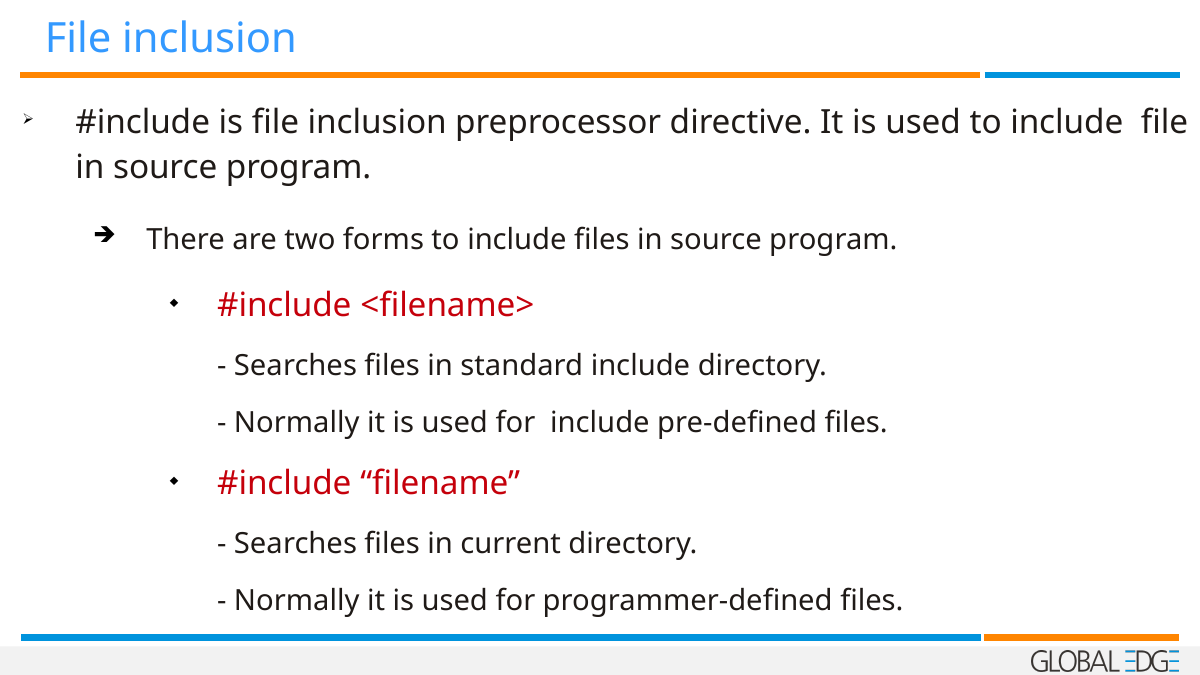

# File inclusion
#include is file inclusion preprocessor directive. It is used to include file in source program.
There are two forms to include files in source program.
#include <filename>
- Searches files in standard include directory.
- Normally it is used for include pre-defined files.
#include “filename”
- Searches files in current directory.
- Normally it is used for programmer-defined files.